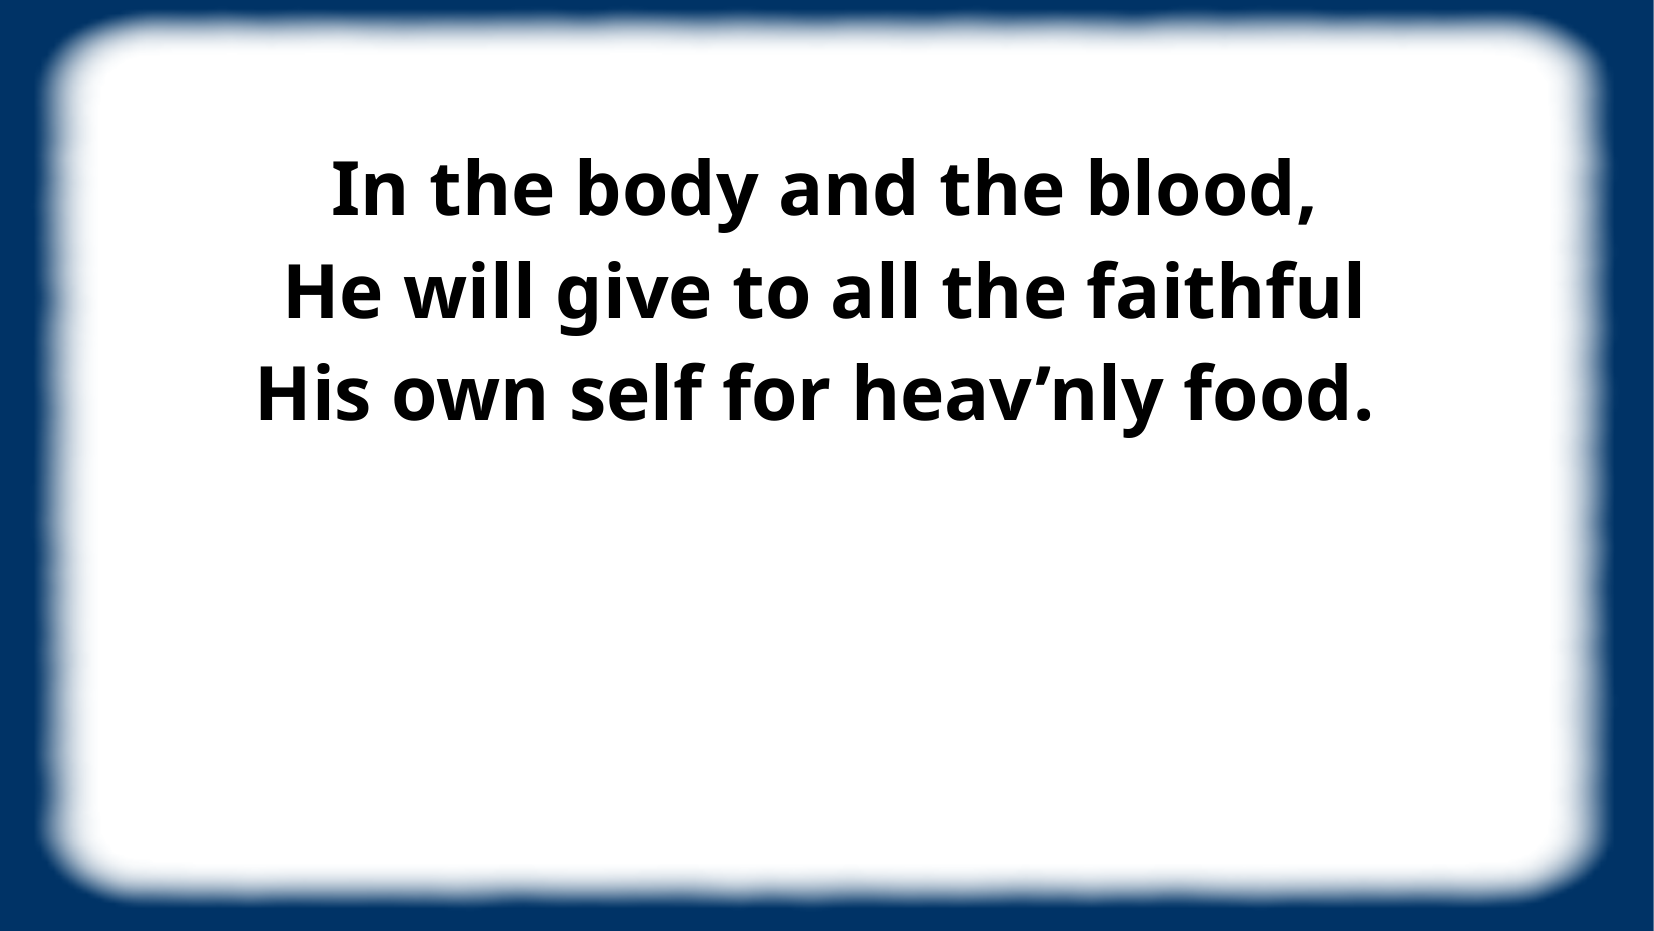

In the body and the blood,
He will give to all the faithful
His own self for heav’nly food.